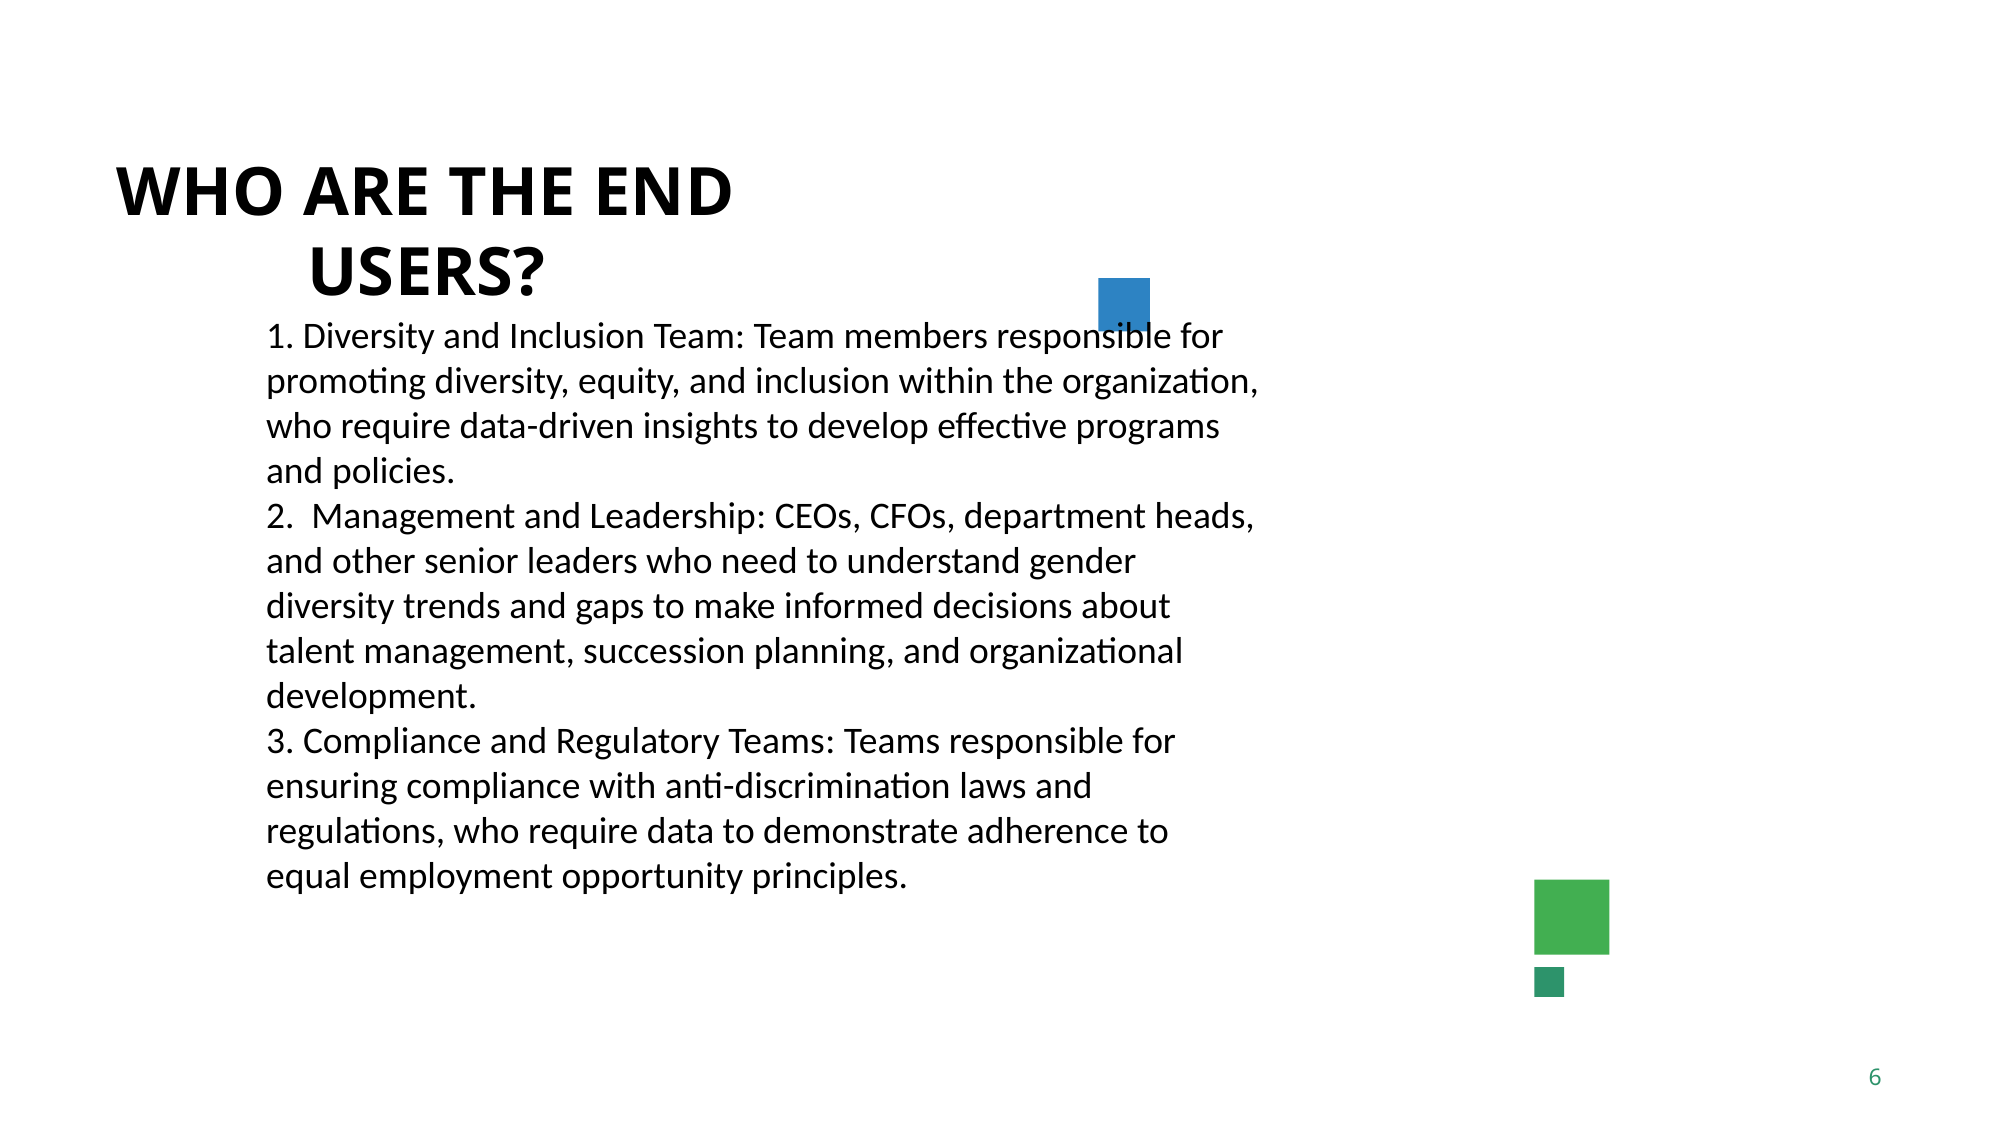

# WHO ARE THE END USERS?
1. Diversity and Inclusion Team: Team members responsible for promoting diversity, equity, and inclusion within the organization, who require data-driven insights to develop effective programs and policies.
2. Management and Leadership: CEOs, CFOs, department heads, and other senior leaders who need to understand gender diversity trends and gaps to make informed decisions about talent management, succession planning, and organizational development.
3. Compliance and Regulatory Teams: Teams responsible for ensuring compliance with anti-discrimination laws and regulations, who require data to demonstrate adherence to equal employment opportunity principles.